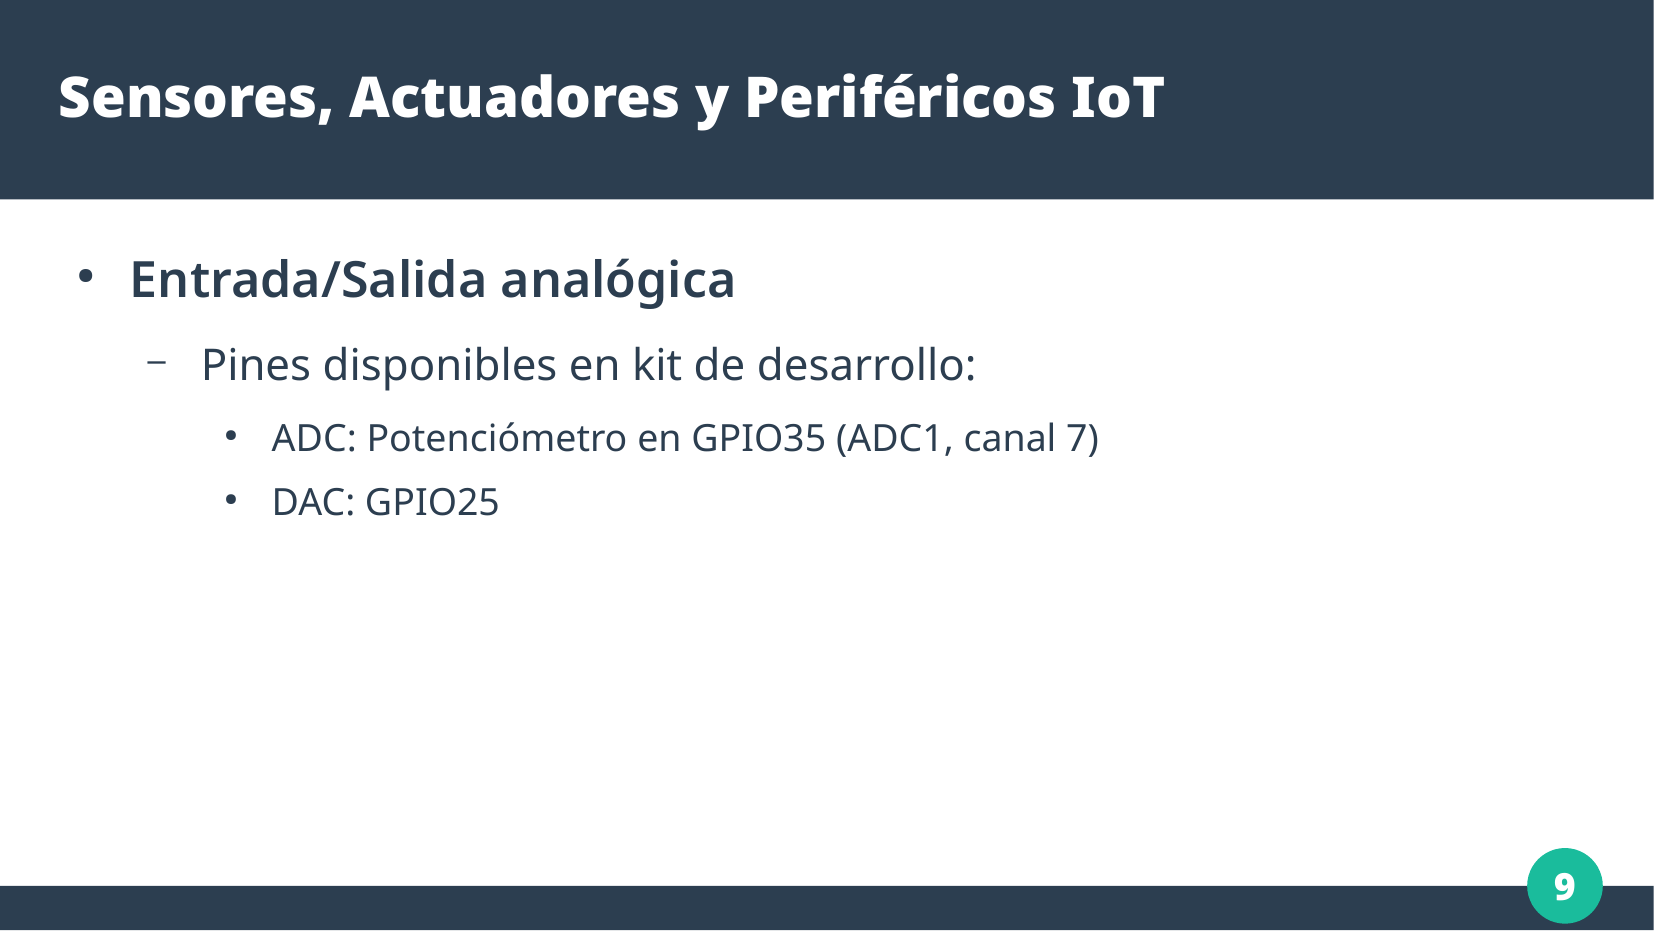

# Sensores, Actuadores y Periféricos IoT
Entrada/Salida analógica
Pines disponibles en kit de desarrollo:
ADC: Potenciómetro en GPIO35 (ADC1, canal 7)
DAC: GPIO25